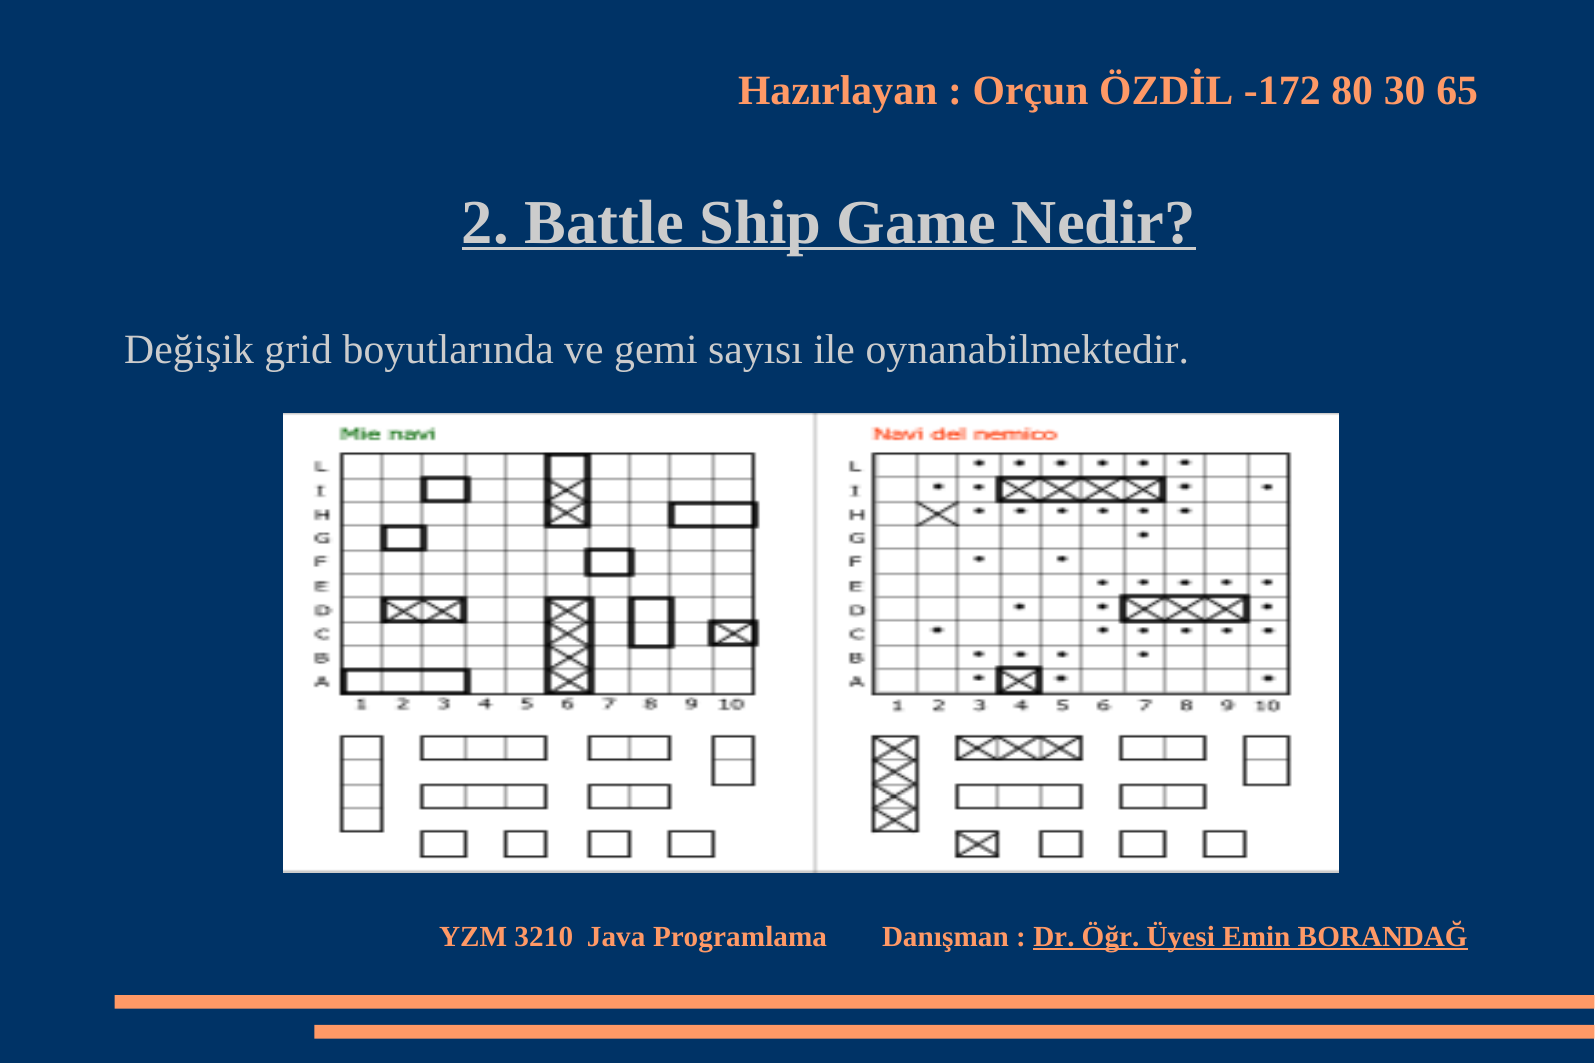

# Hazırlayan : Orçun ÖZDİL -172 80 30 65
2. Battle Ship Game Nedir?
Değişik grid boyutlarında ve gemi sayısı ile oynanabilmektedir.
YZM 3210	Java Programlama	Danışman : Dr. Öğr. Üyesi Emin BORANDAĞ